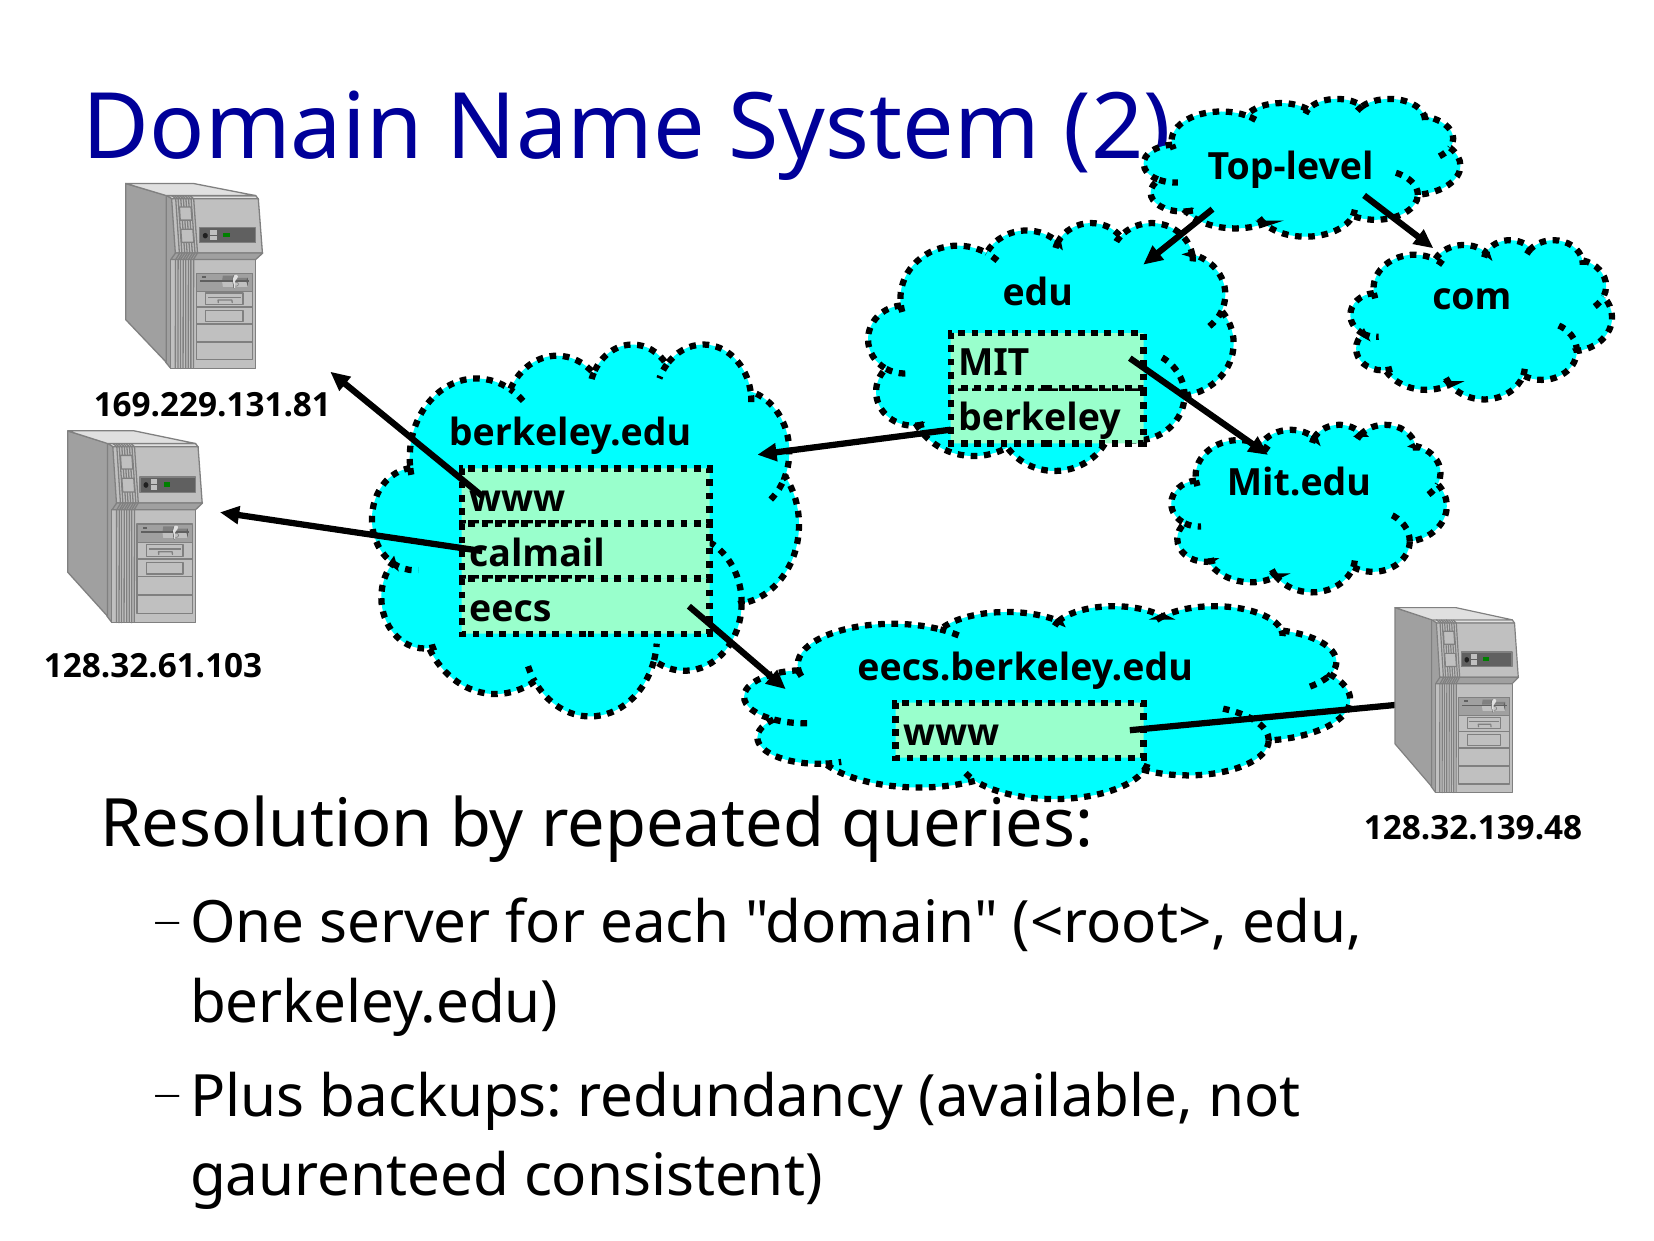

# Domain Name System (2)
Top-level
edu
com
MIT
berkeley.edu
169.229.131.81
berkeley
Mit.edu
www
calmail
eecs
eecs.berkeley.edu
www
128.32.61.103
Resolution by repeated queries:
One server for each "domain" (<root>, edu, berkeley.edu)
Plus backups: redundancy (available, not gaurenteed consistent)
128.32.139.48